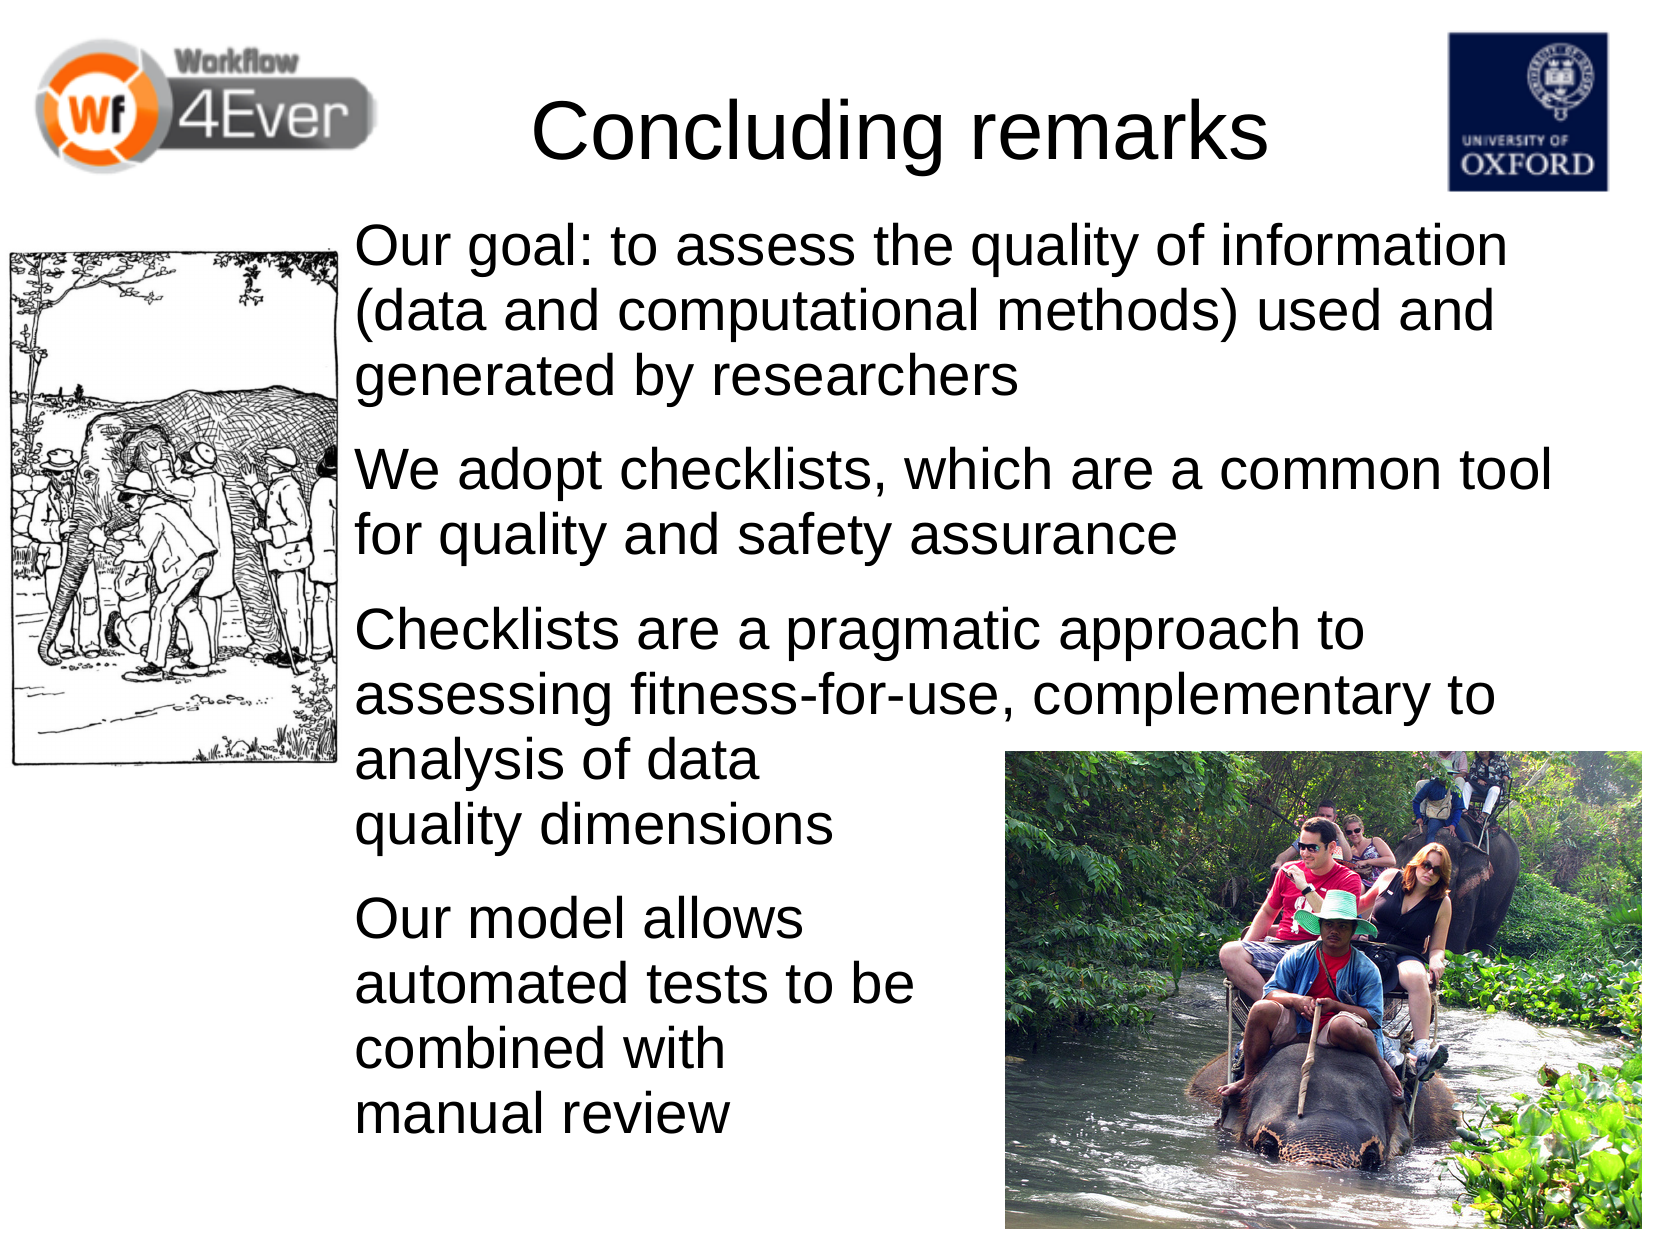

# Concluding remarks
Our goal: to assess the quality of information (data and computational methods) used and generated by researchers
We adopt checklists, which are a common tool for quality and safety assurance
Checklists are a pragmatic approach to assessing fitness-for-use, complementary to analysis of data
quality dimensions
Our model allows
automated tests to be
combined with
manual review